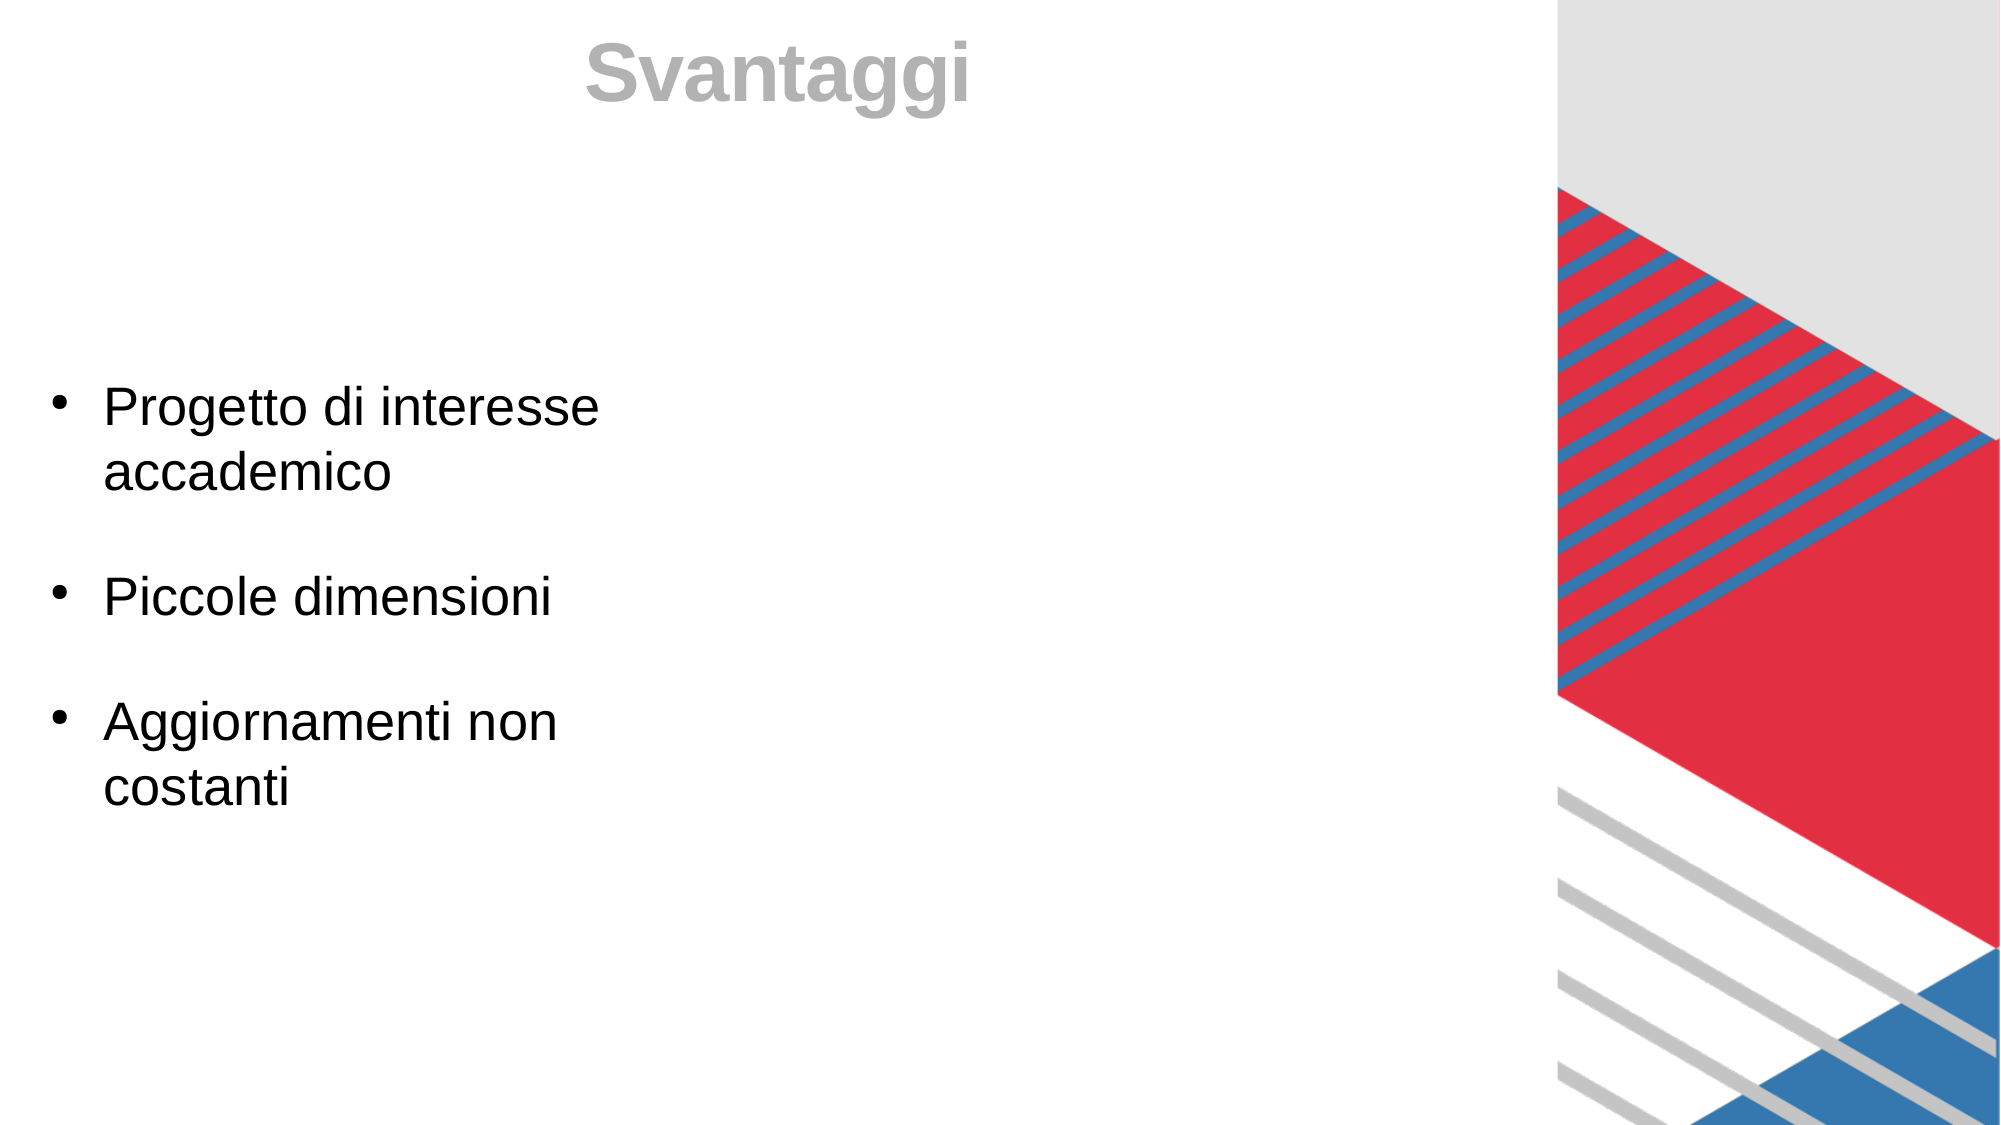

# Svantaggi
Progetto di interesse accademico
Piccole dimensioni
Aggiornamenti non costanti